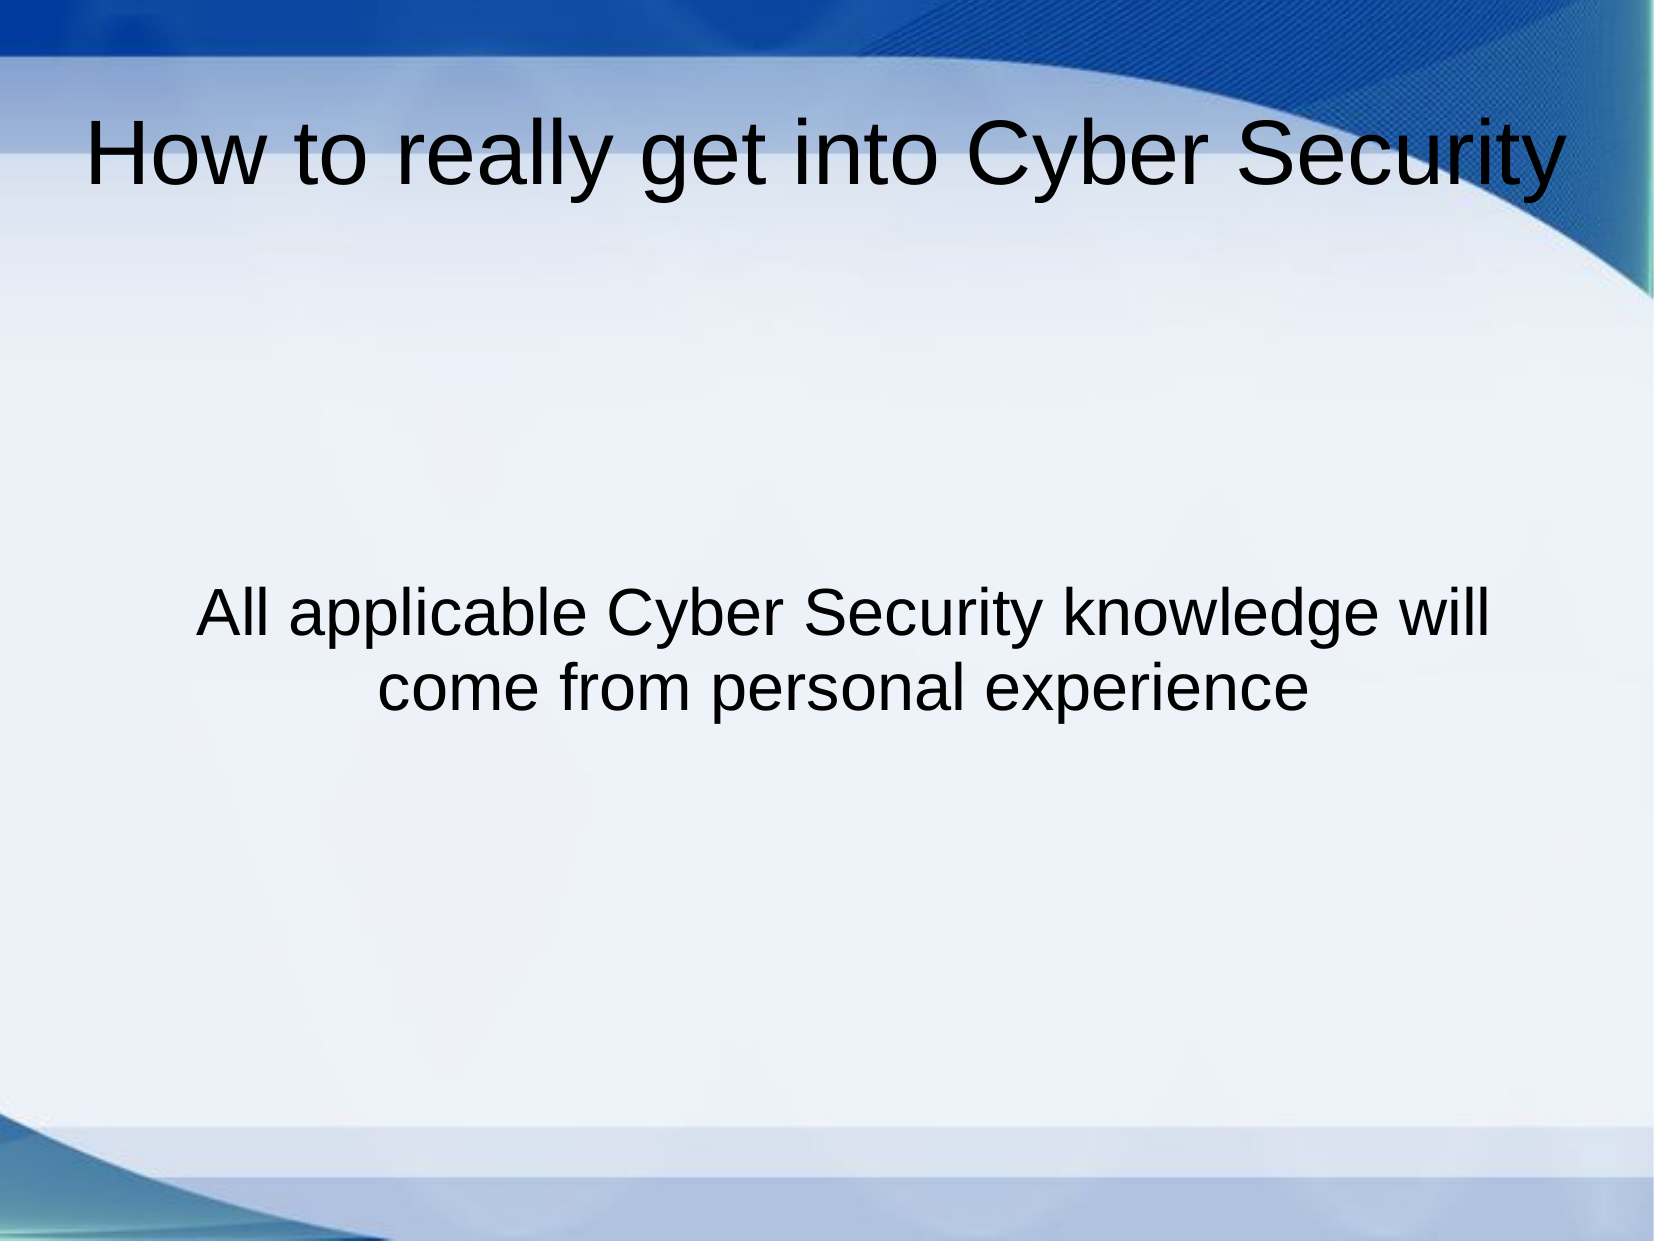

# How to really get into Cyber Security
All applicable Cyber Security knowledge will come from personal experience